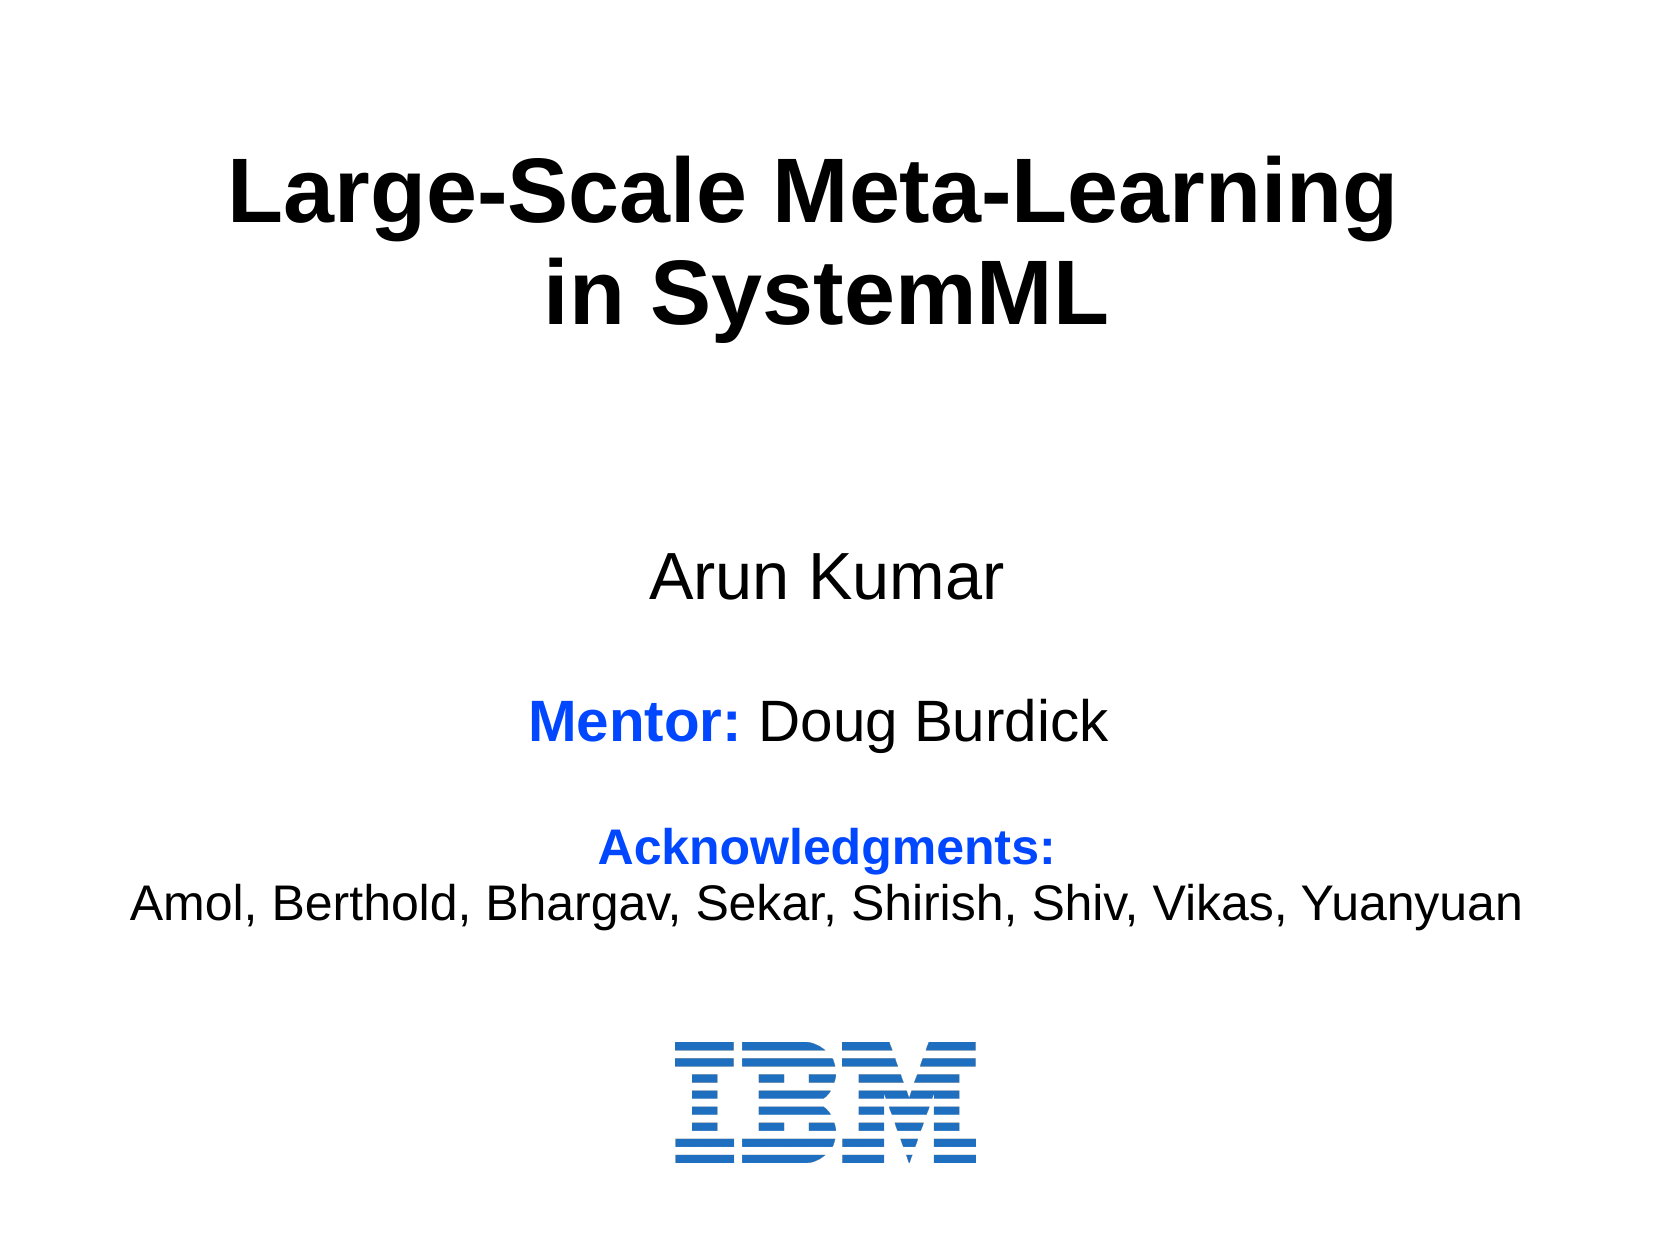

# Large-Scale Meta-Learning in SystemML
Arun Kumar
Mentor: Doug Burdick
Acknowledgments:
Amol, Berthold, Bhargav, Sekar, Shirish, Shiv, Vikas, Yuanyuan